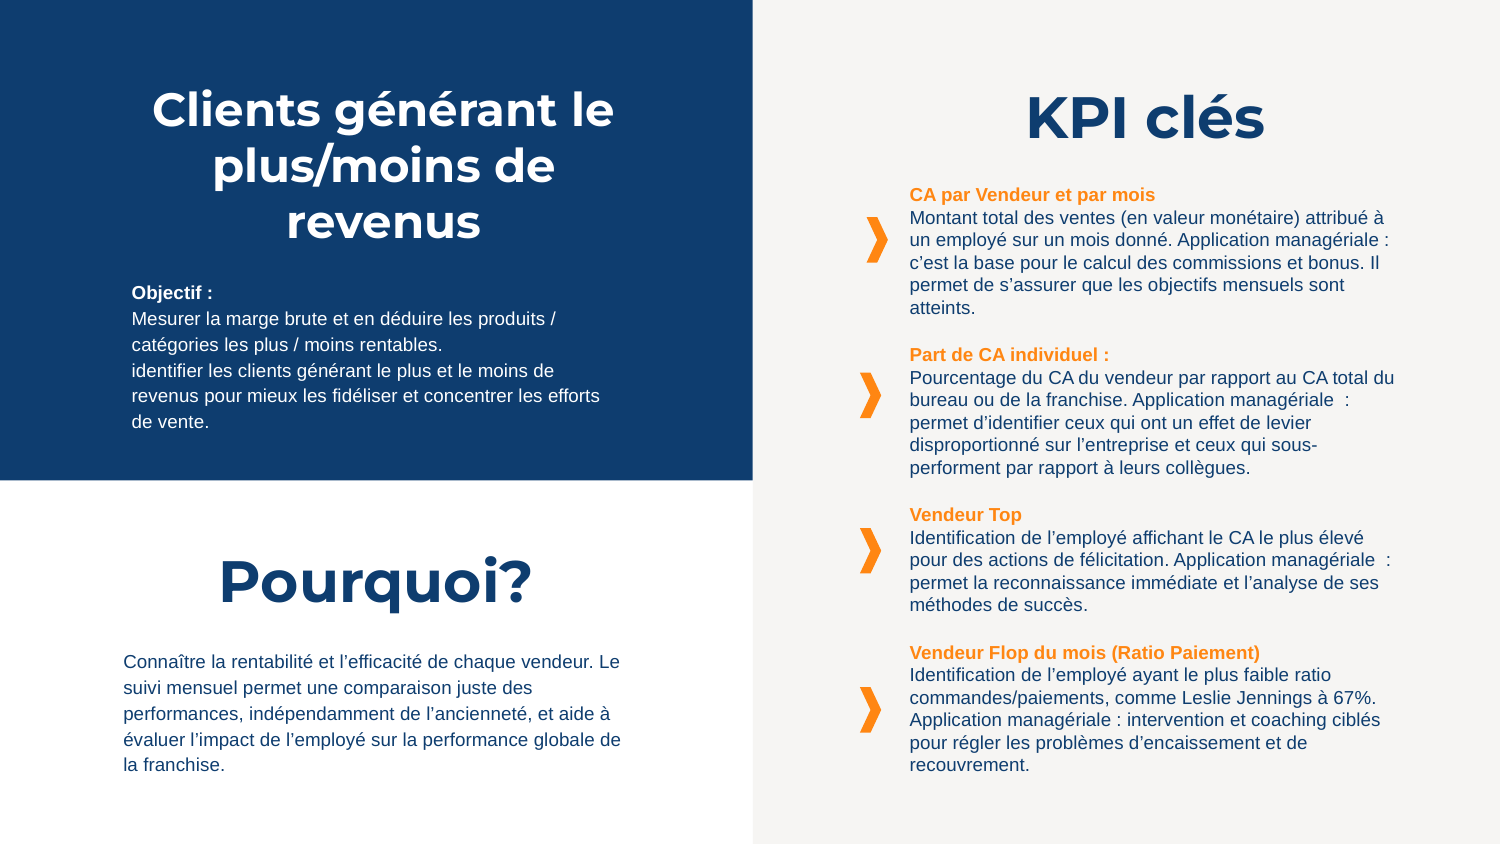

# Clients générant le plus/moins de revenus
KPI clés
CA par Vendeur et par mois
Montant total des ventes (en valeur monétaire) attribué à un employé sur un mois donné. Application managériale : c’est la base pour le calcul des commissions et bonus. Il permet de s’assurer que les objectifs mensuels sont atteints.
Part de CA individuel :
Pourcentage du CA du vendeur par rapport au CA total du bureau ou de la franchise. Application managériale : permet d’identifier ceux qui ont un effet de levier disproportionné sur l’entreprise et ceux qui sous-performent par rapport à leurs collègues.
Vendeur Top
Identification de l’employé affichant le CA le plus élevé pour des actions de félicitation. Application managériale : permet la reconnaissance immédiate et l’analyse de ses méthodes de succès.
Vendeur Flop du mois (Ratio Paiement)
Identification de l’employé ayant le plus faible ratio commandes/paiements, comme Leslie Jennings à 67%. Application managériale : intervention et coaching ciblés pour régler les problèmes d’encaissement et de recouvrement.
Objectif :
Mesurer la marge brute et en déduire les produits / catégories les plus / moins rentables.
identifier les clients générant le plus et le moins de revenus pour mieux les fidéliser et concentrer les efforts de vente.
Pourquoi?
Connaître la rentabilité et l’efficacité de chaque vendeur. Le suivi mensuel permet une comparaison juste des performances, indépendamment de l’ancienneté, et aide à évaluer l’impact de l’employé sur la performance globale de la franchise.